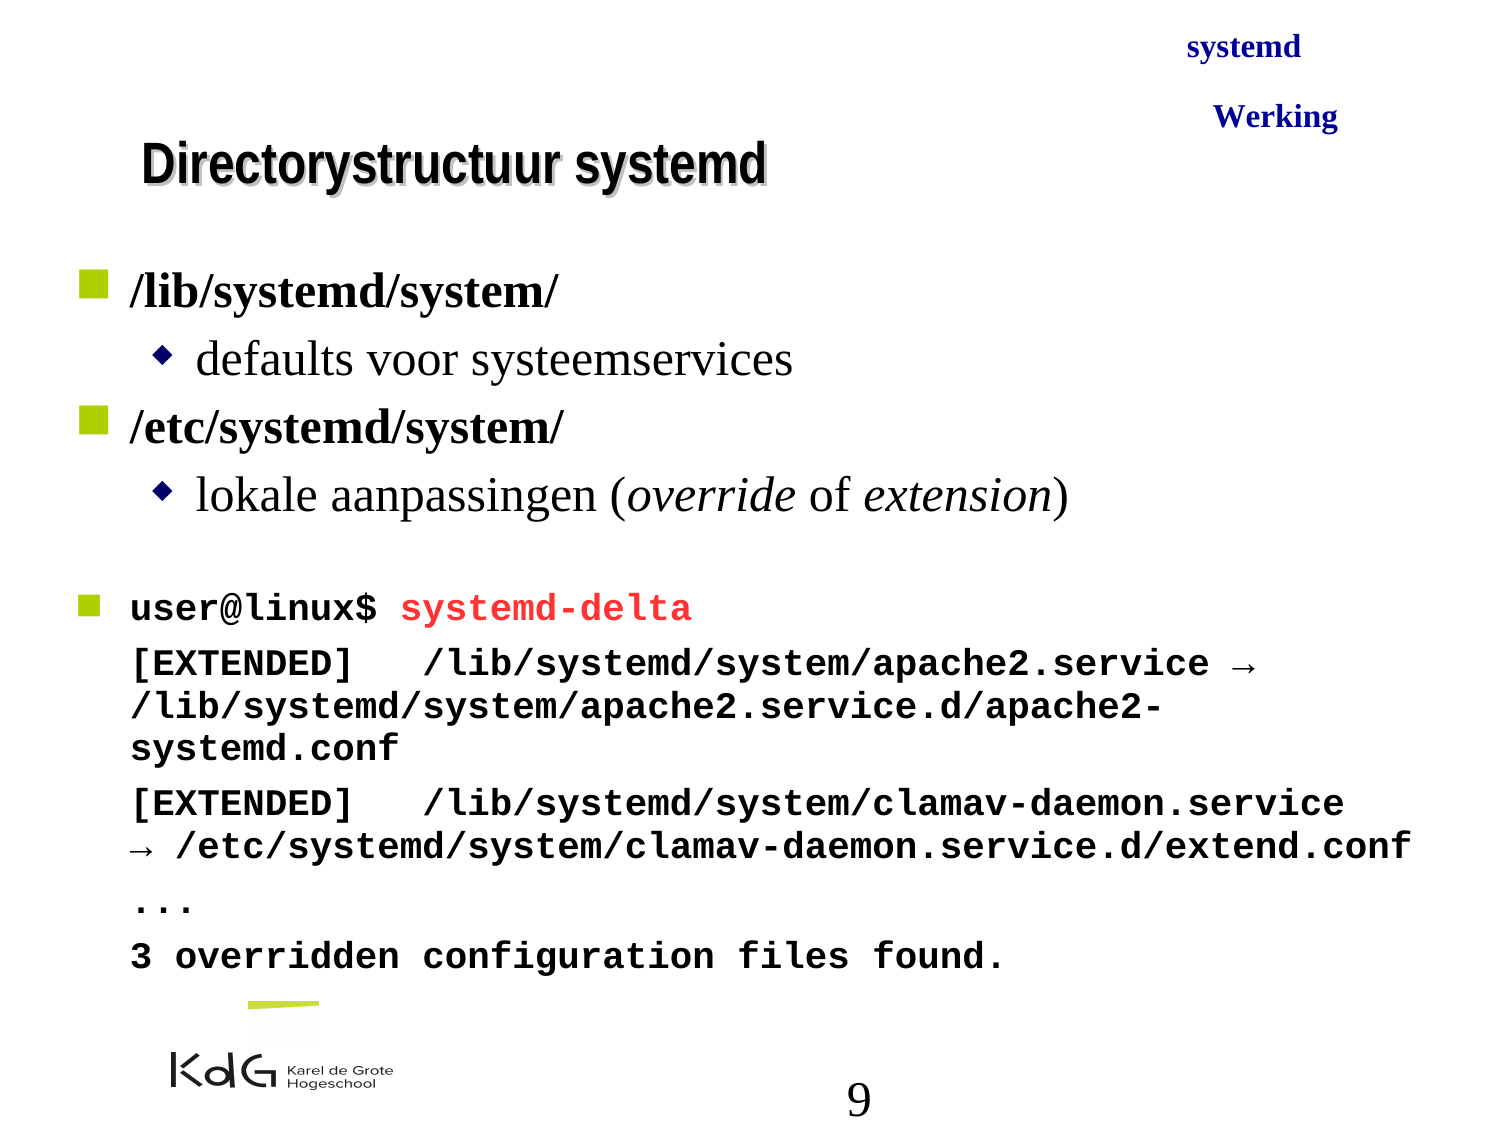

# Directorystructuur systemd
Werking
/lib/systemd/system/
defaults voor systeemservices
/etc/systemd/system/
lokale aanpassingen (override of extension)
user@linux$ systemd-delta
[EXTENDED] /lib/systemd/system/apache2.service → /lib/systemd/system/apache2.service.d/apache2-systemd.conf
[EXTENDED] /lib/systemd/system/clamav-daemon.service → /etc/systemd/system/clamav-daemon.service.d/extend.conf
...
3 overridden configuration files found.